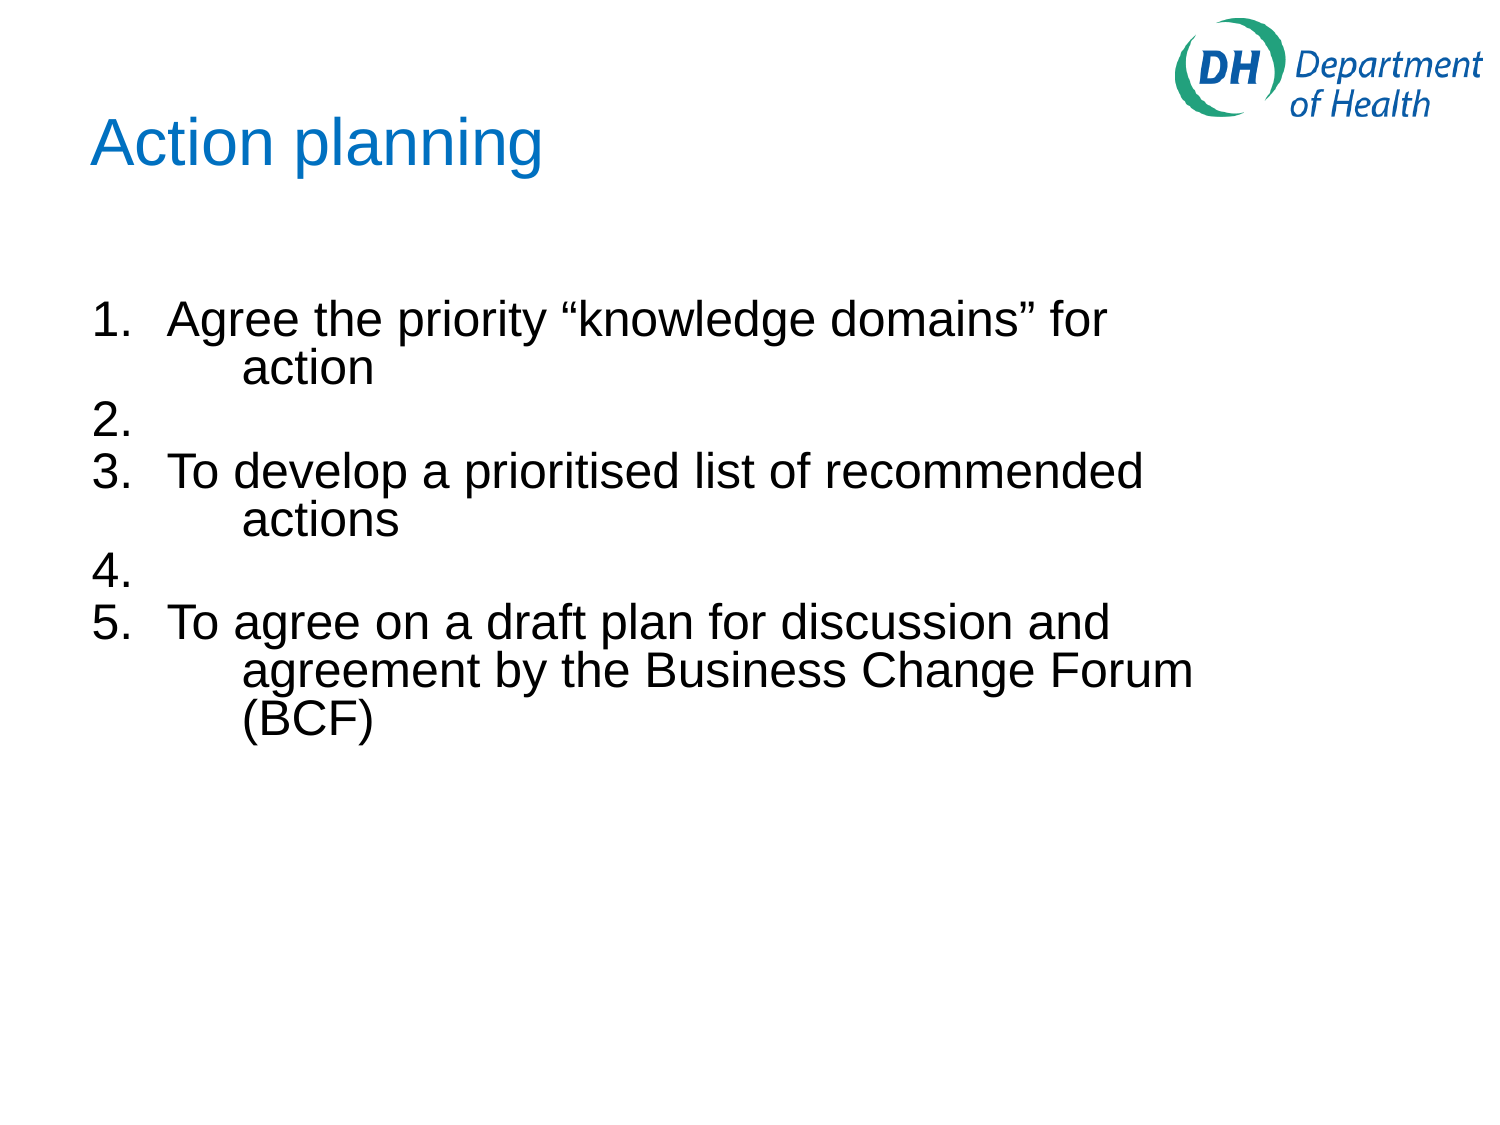

# Action planning
Agree the priority “knowledge domains” for action
To develop a prioritised list of recommended actions
To agree on a draft plan for discussion and agreement by the Business Change Forum (BCF)